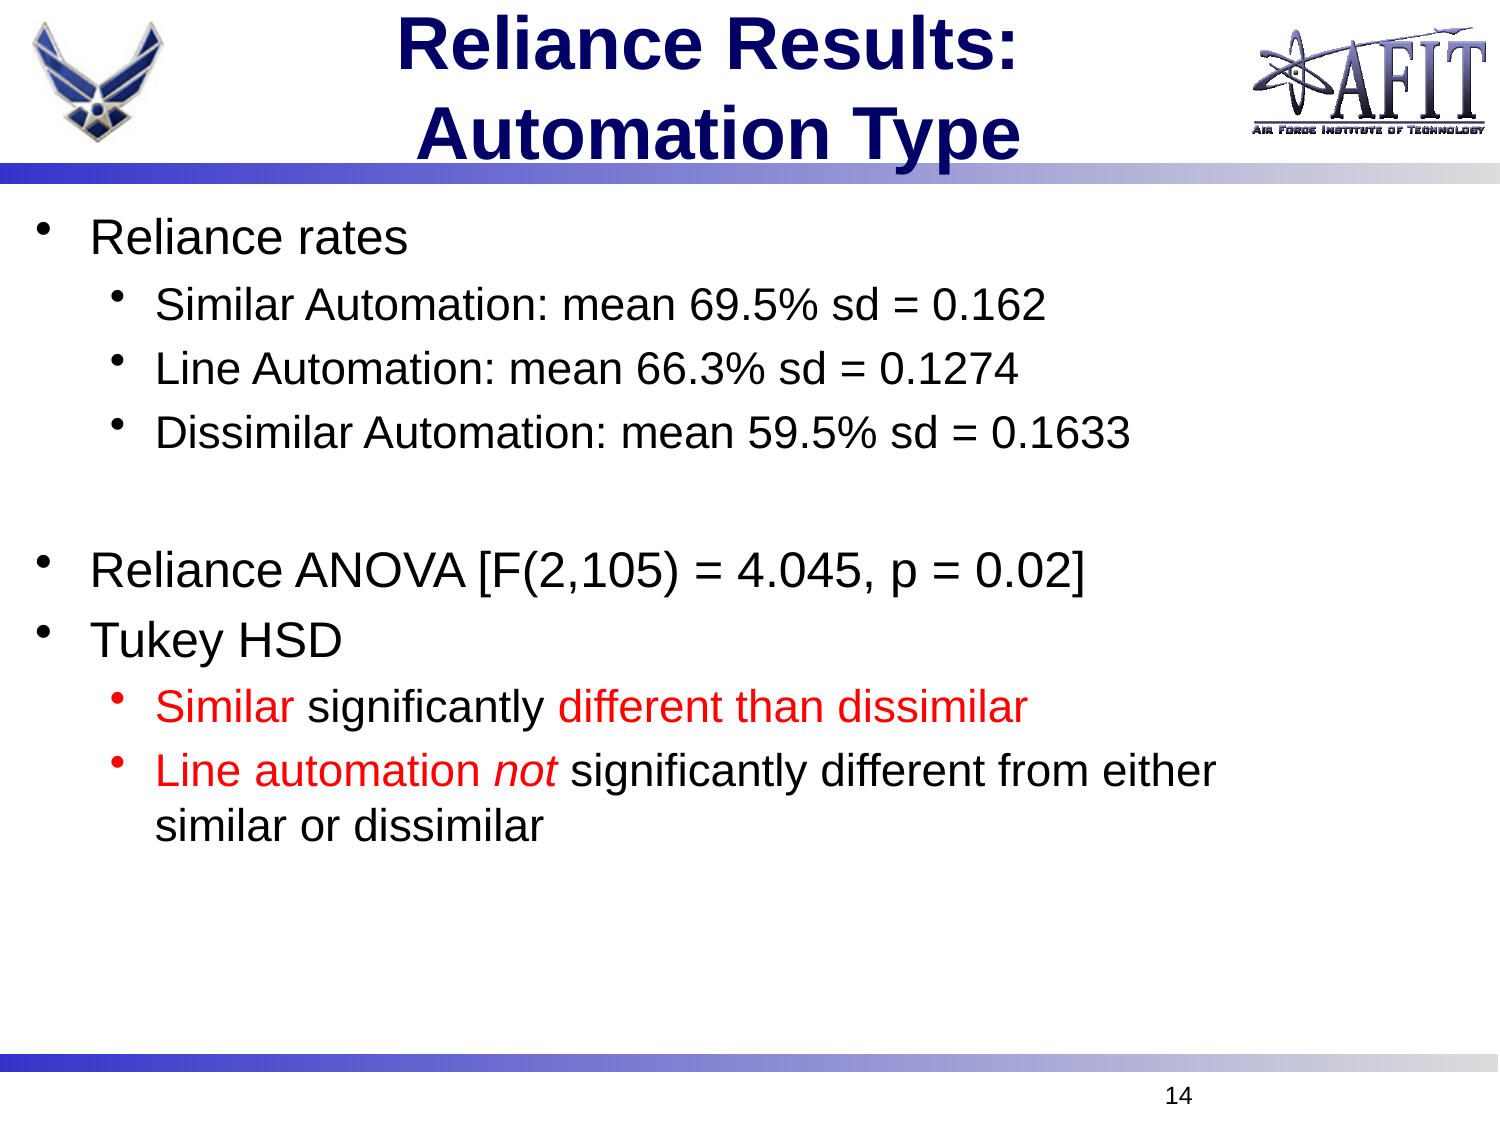

# Reliance Results: Automation Type
Reliance rates
Similar Automation: mean 69.5% sd = 0.162
Line Automation: mean 66.3% sd = 0.1274
Dissimilar Automation: mean 59.5% sd = 0.1633
Reliance ANOVA [F(2,105) = 4.045, p = 0.02]
Tukey HSD
Similar significantly different than dissimilar
Line automation not significantly different from either similar or dissimilar